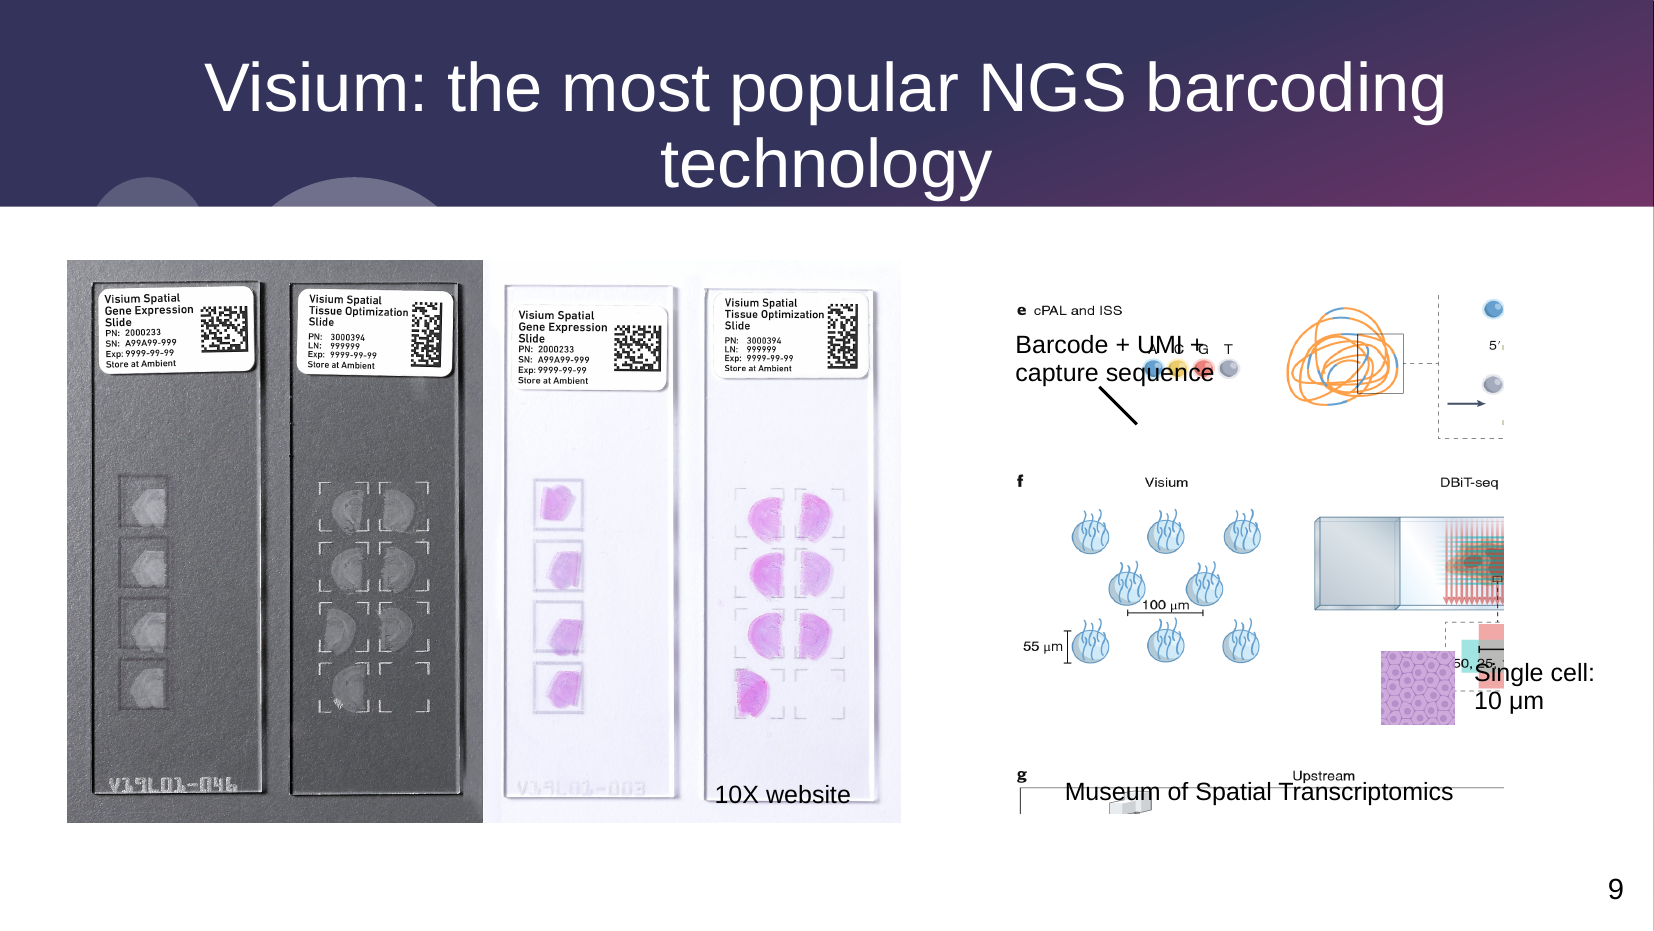

# Visium: the most popular NGS barcoding technology
Barcode + UMI + capture sequence
Single cell: 10 μm
Museum of Spatial Transcriptomics
10X website